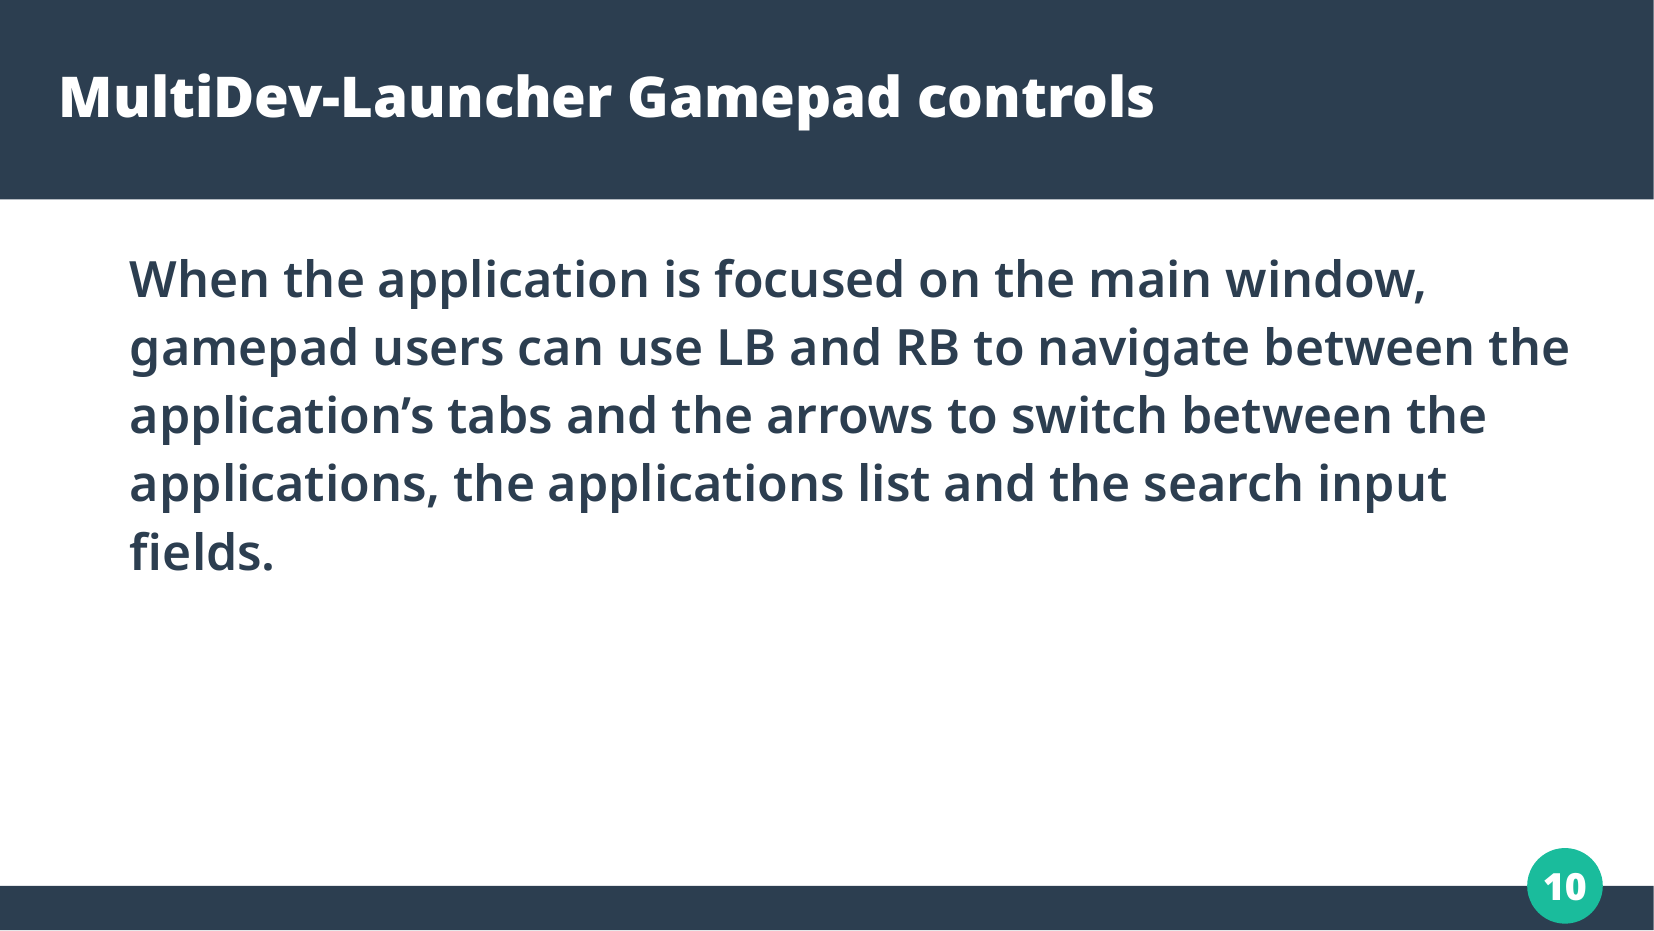

# MultiDev-Launcher Gamepad controls
When the application is focused on the main window, gamepad users can use LB and RB to navigate between the application’s tabs and the arrows to switch between the applications, the applications list and the search input fields.